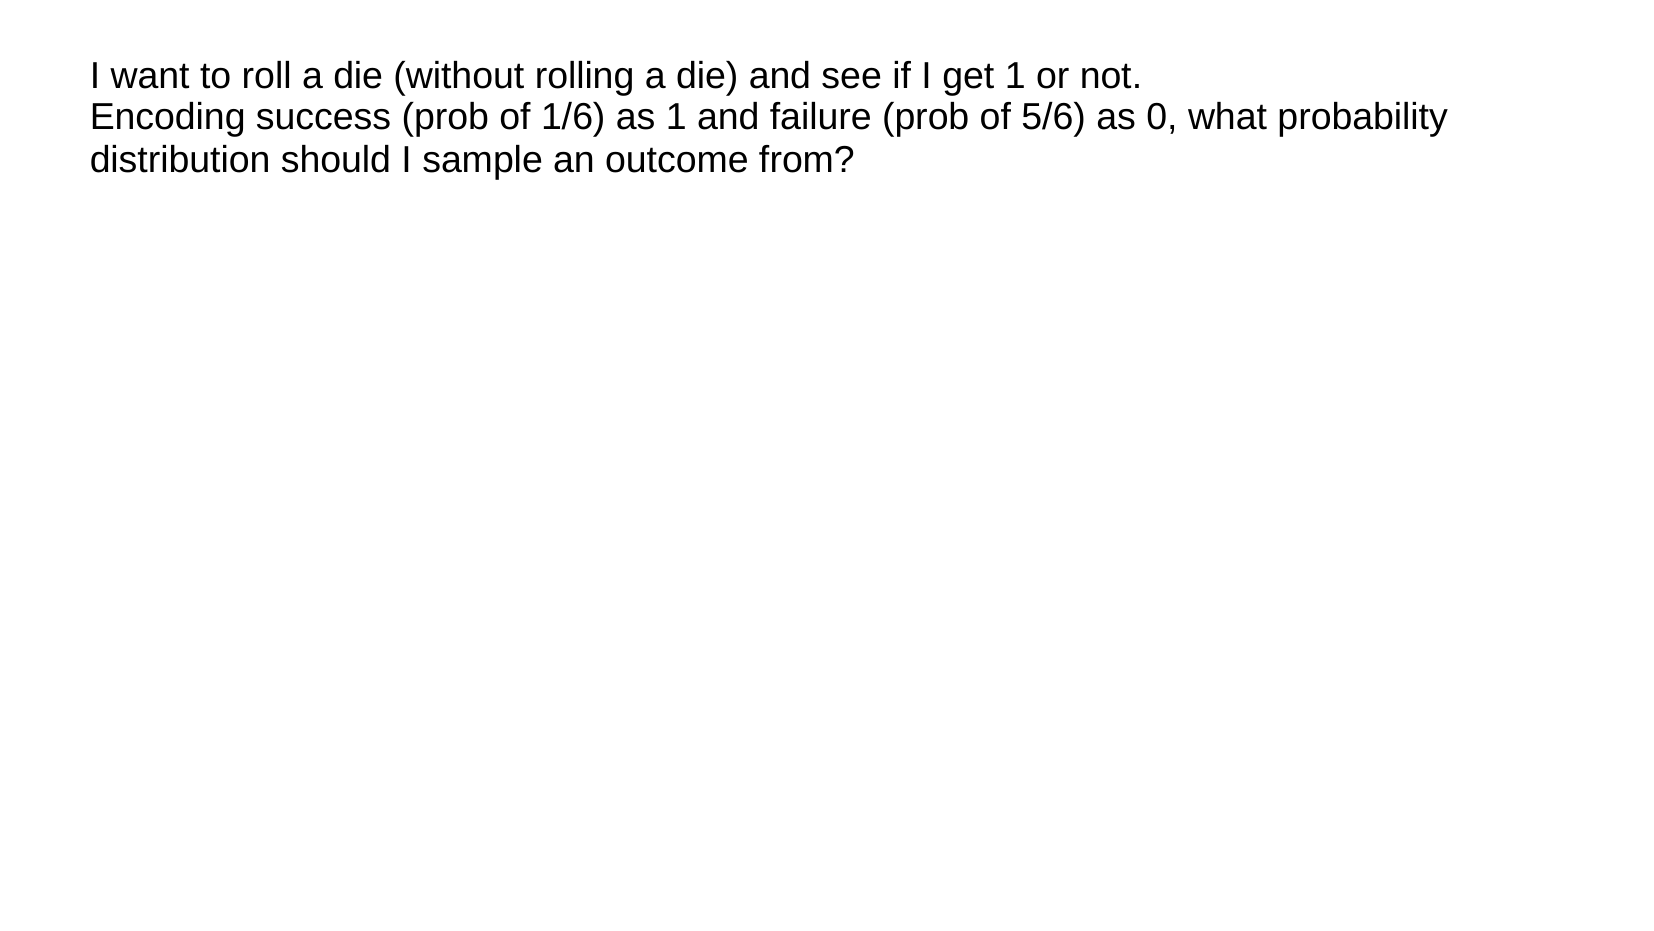

I want to roll a die (without rolling a die) and see if I get 1 or not.
Encoding success (prob of 1/6) as 1 and failure (prob of 5/6) as 0, what probability distribution should I sample an outcome from?